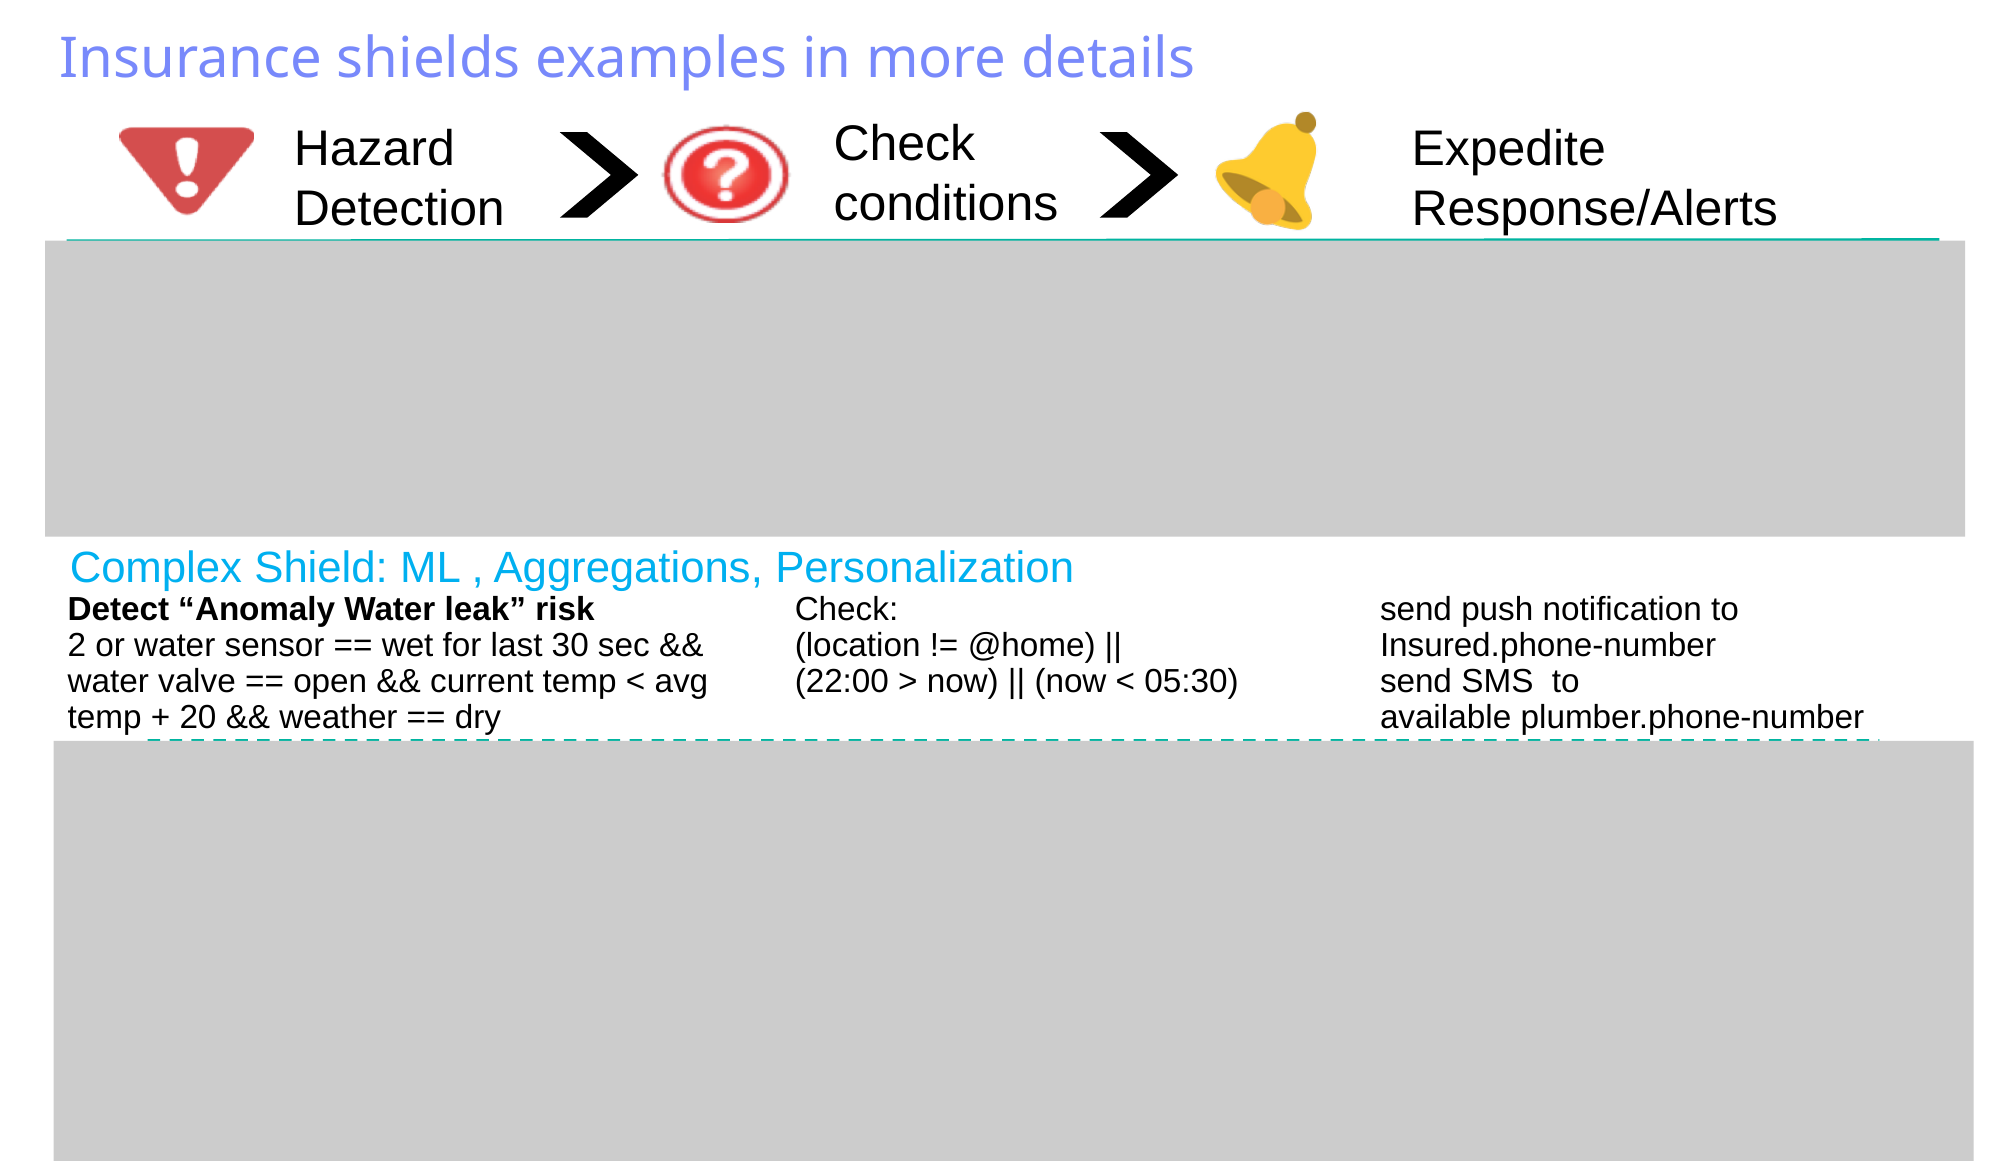

Insurance shields examples in more details
Check
conditions
Hazard
Detection
Expedite
Response/Alerts
Simple Shields: Rule base , Multi sensor , Time window
Detect “Water leak” hazard
if water sensor == wet for last 4 minutes && water valve == close
Check:
(location == @home)
&& (08:00 < now < 18:30)
send push notification to
Insured.phone-number
send push notification to
Employee.supervisor.phone-number
Detect “overexertion” hazard
if last 20 reading of heart-rate > 80 && Heat index > 80
Check:
(location == @work)
&& (23:00 < now < 05:00)
Complex Shield: ML , Aggregations, Personalization
Detect “Anomaly Water leak” risk
2 or water sensor == wet for last 30 sec && water valve == open && current temp < avg temp + 20 && weather == dry
Check:
(location != @home) ||
(22:00 > now) || (now < 05:30)
send push notification to
Insured.phone-number
send SMS to
available plumber.phone-number
send push notification to
Employee.supervisor.phone-number
Detect “overexertion” hazard
if last 20 readings (heart-rate) > Avg Rest HR && normal heat index for location> 80
Check:
(location == @work)
&& (23:00 < now < 05:00)
Cognitive Shield : Cognitive Diagnostics , Pattern Recognition (Activity, Gestures) , Shields Personalization , Offline Learning
Prevent “Heat Stress” hazard
If user spent last 30 minutes at heat index > 85 && and user situation is “intensive physical working” , and body temp > avg body temp for “intensive physical working” activity || body temp > body temp at beginning of shift + 3
&& User specify “dry throats” and drowsiness && system didn’t capture water intake gestures